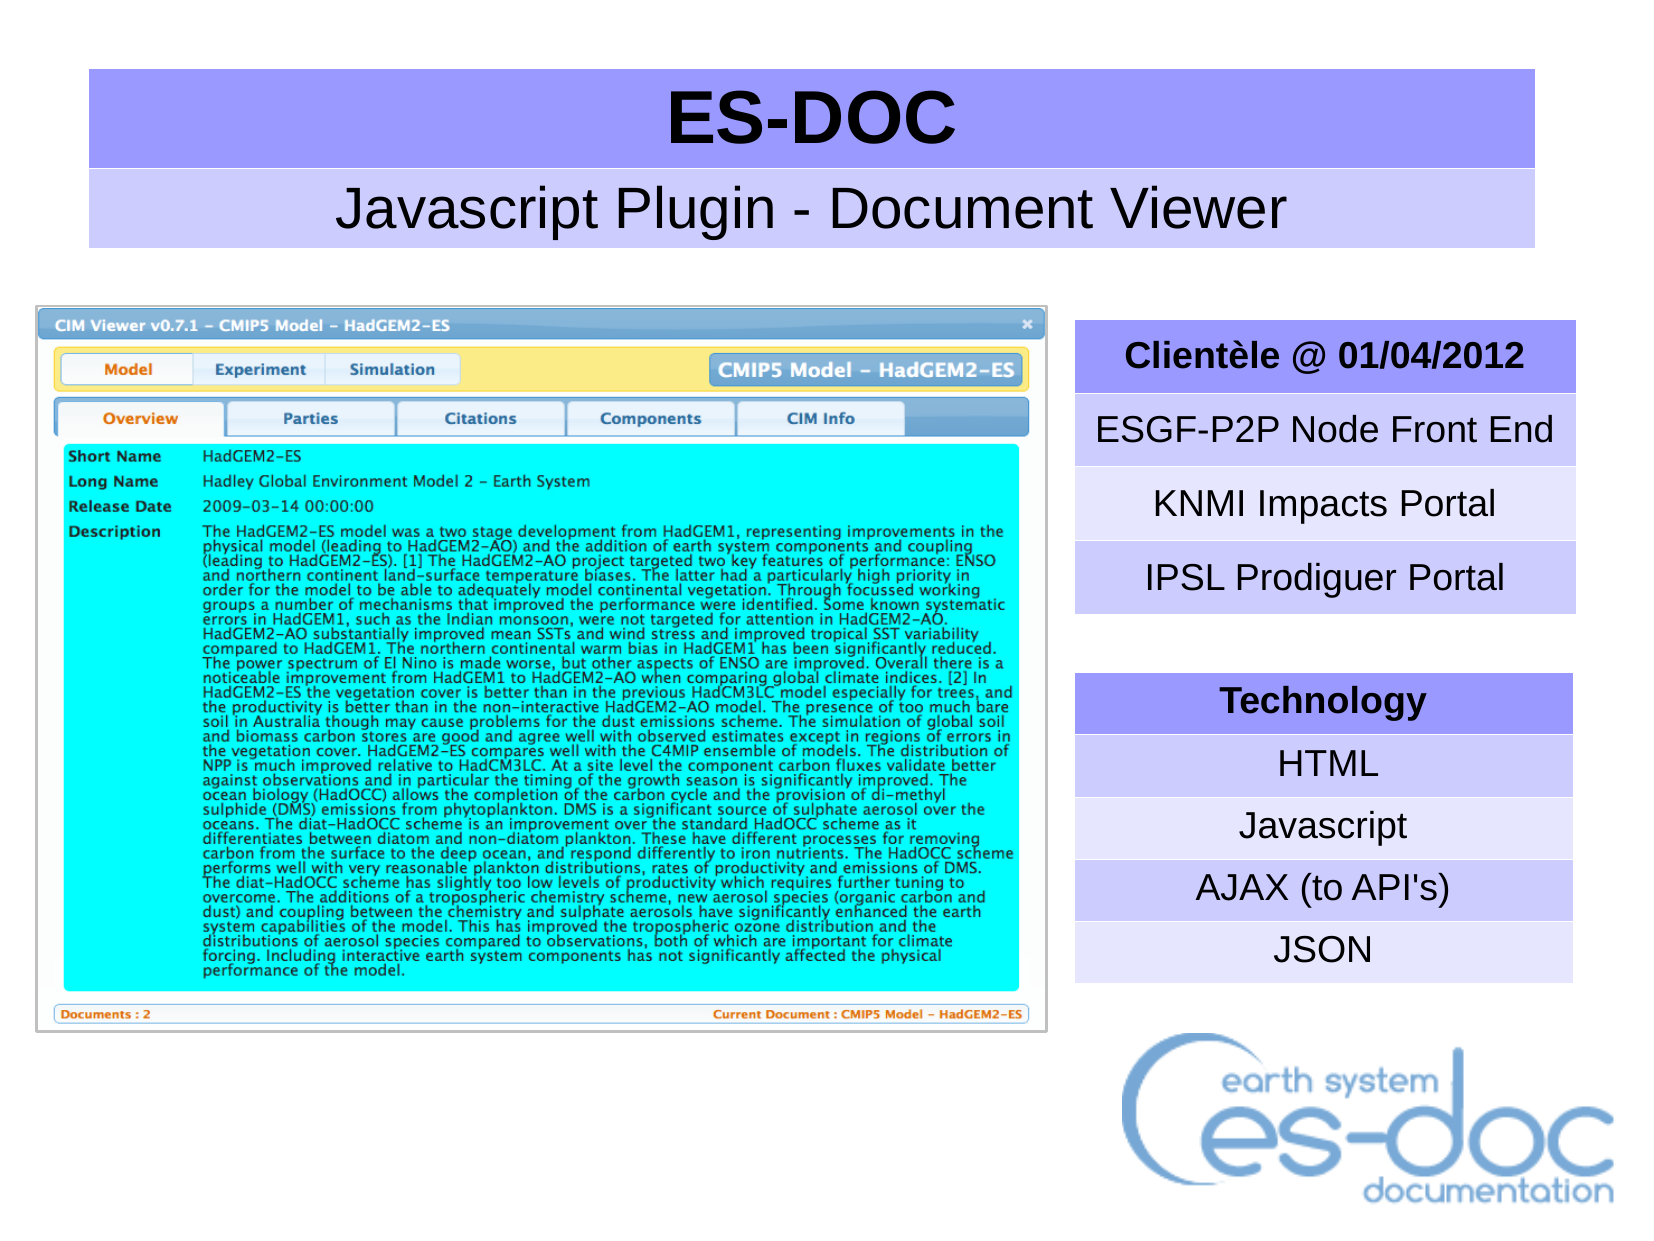

| ES-DOC |
| --- |
| Javascript Plugin - Document Viewer |
| Clientèle @ 01/04/2012 |
| --- |
| ESGF-P2P Node Front End |
| KNMI Impacts Portal |
| IPSL Prodiguer Portal |
| Technology |
| --- |
| HTML |
| Javascript |
| AJAX (to API's) |
| JSON |